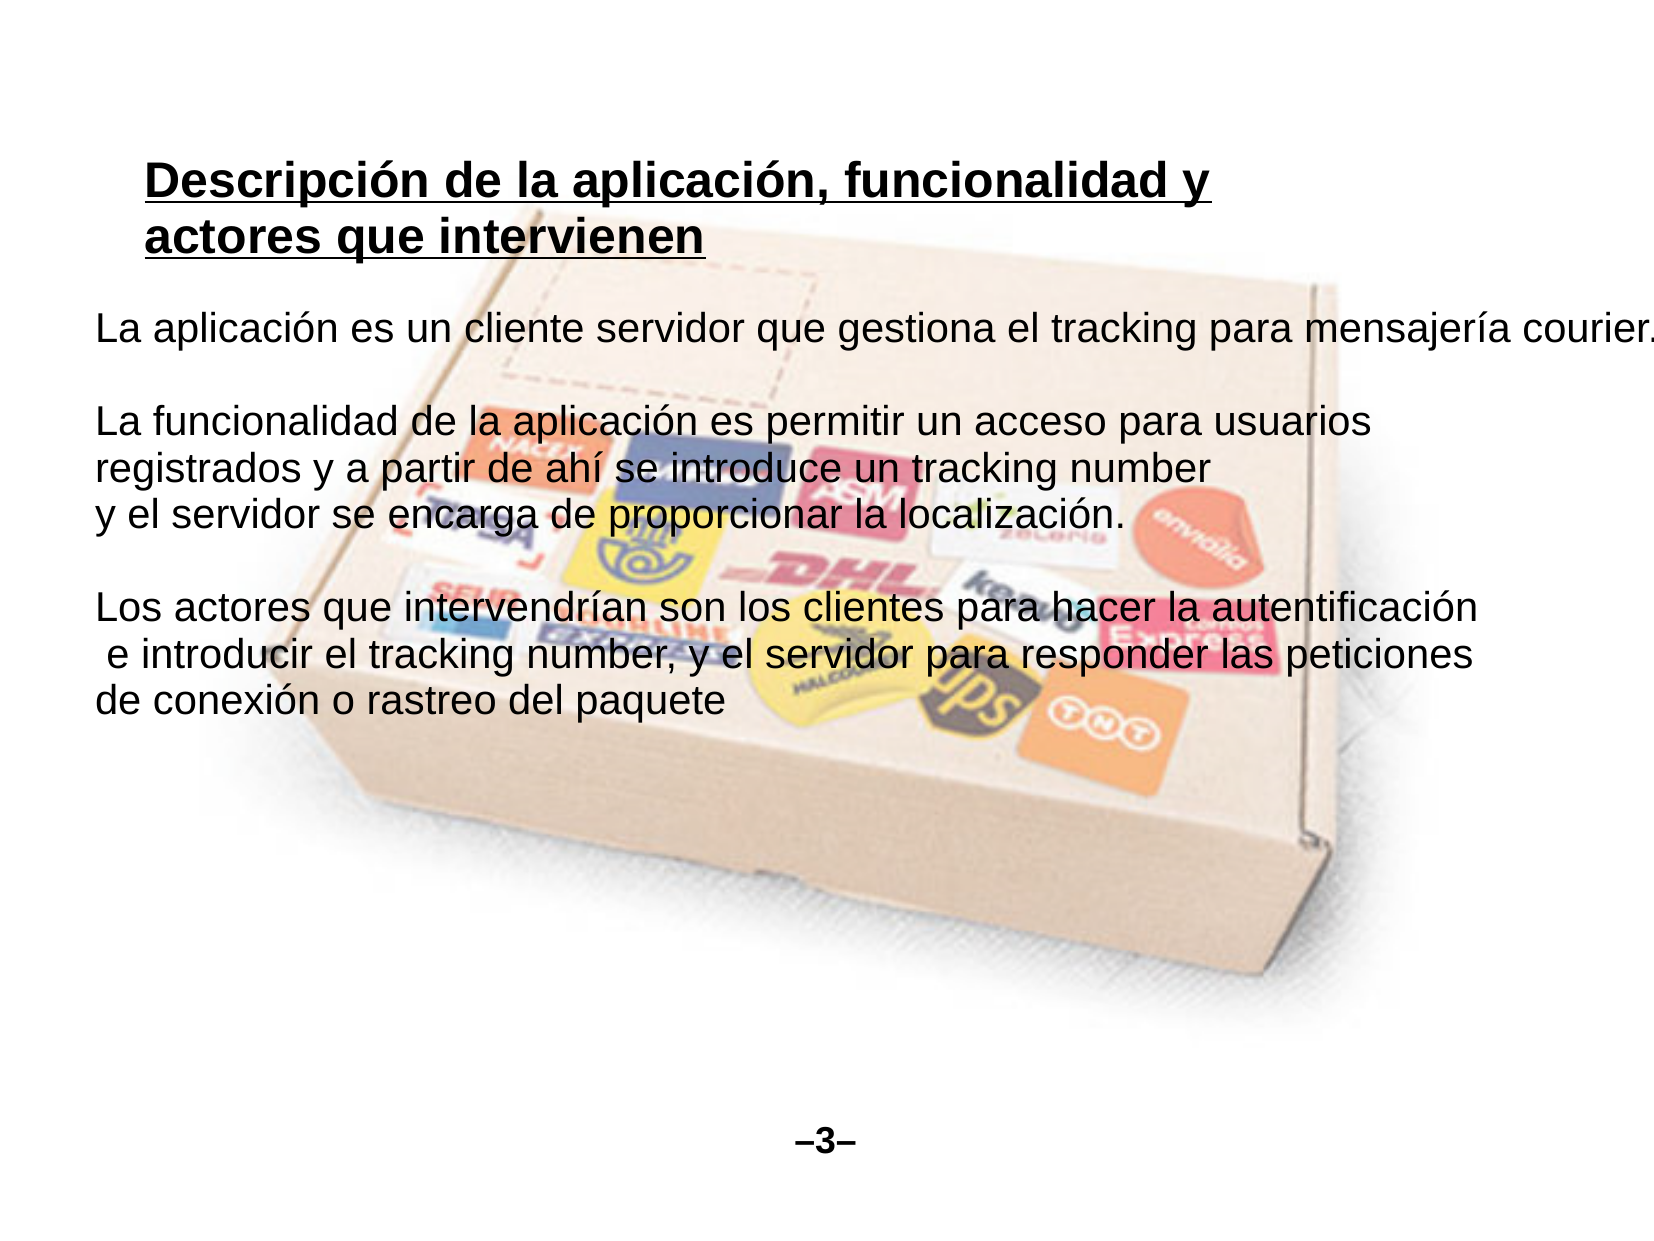

Descripción de la aplicación, funcionalidad y
actores que intervienen
La aplicación es un cliente servidor que gestiona el tracking para mensajería courier.
La funcionalidad de la aplicación es permitir un acceso para usuarios
registrados y a partir de ahí se introduce un tracking number
y el servidor se encarga de proporcionar la localización.
Los actores que intervendrían son los clientes para hacer la autentificación
 e introducir el tracking number, y el servidor para responder las peticiones
de conexión o rastreo del paquete